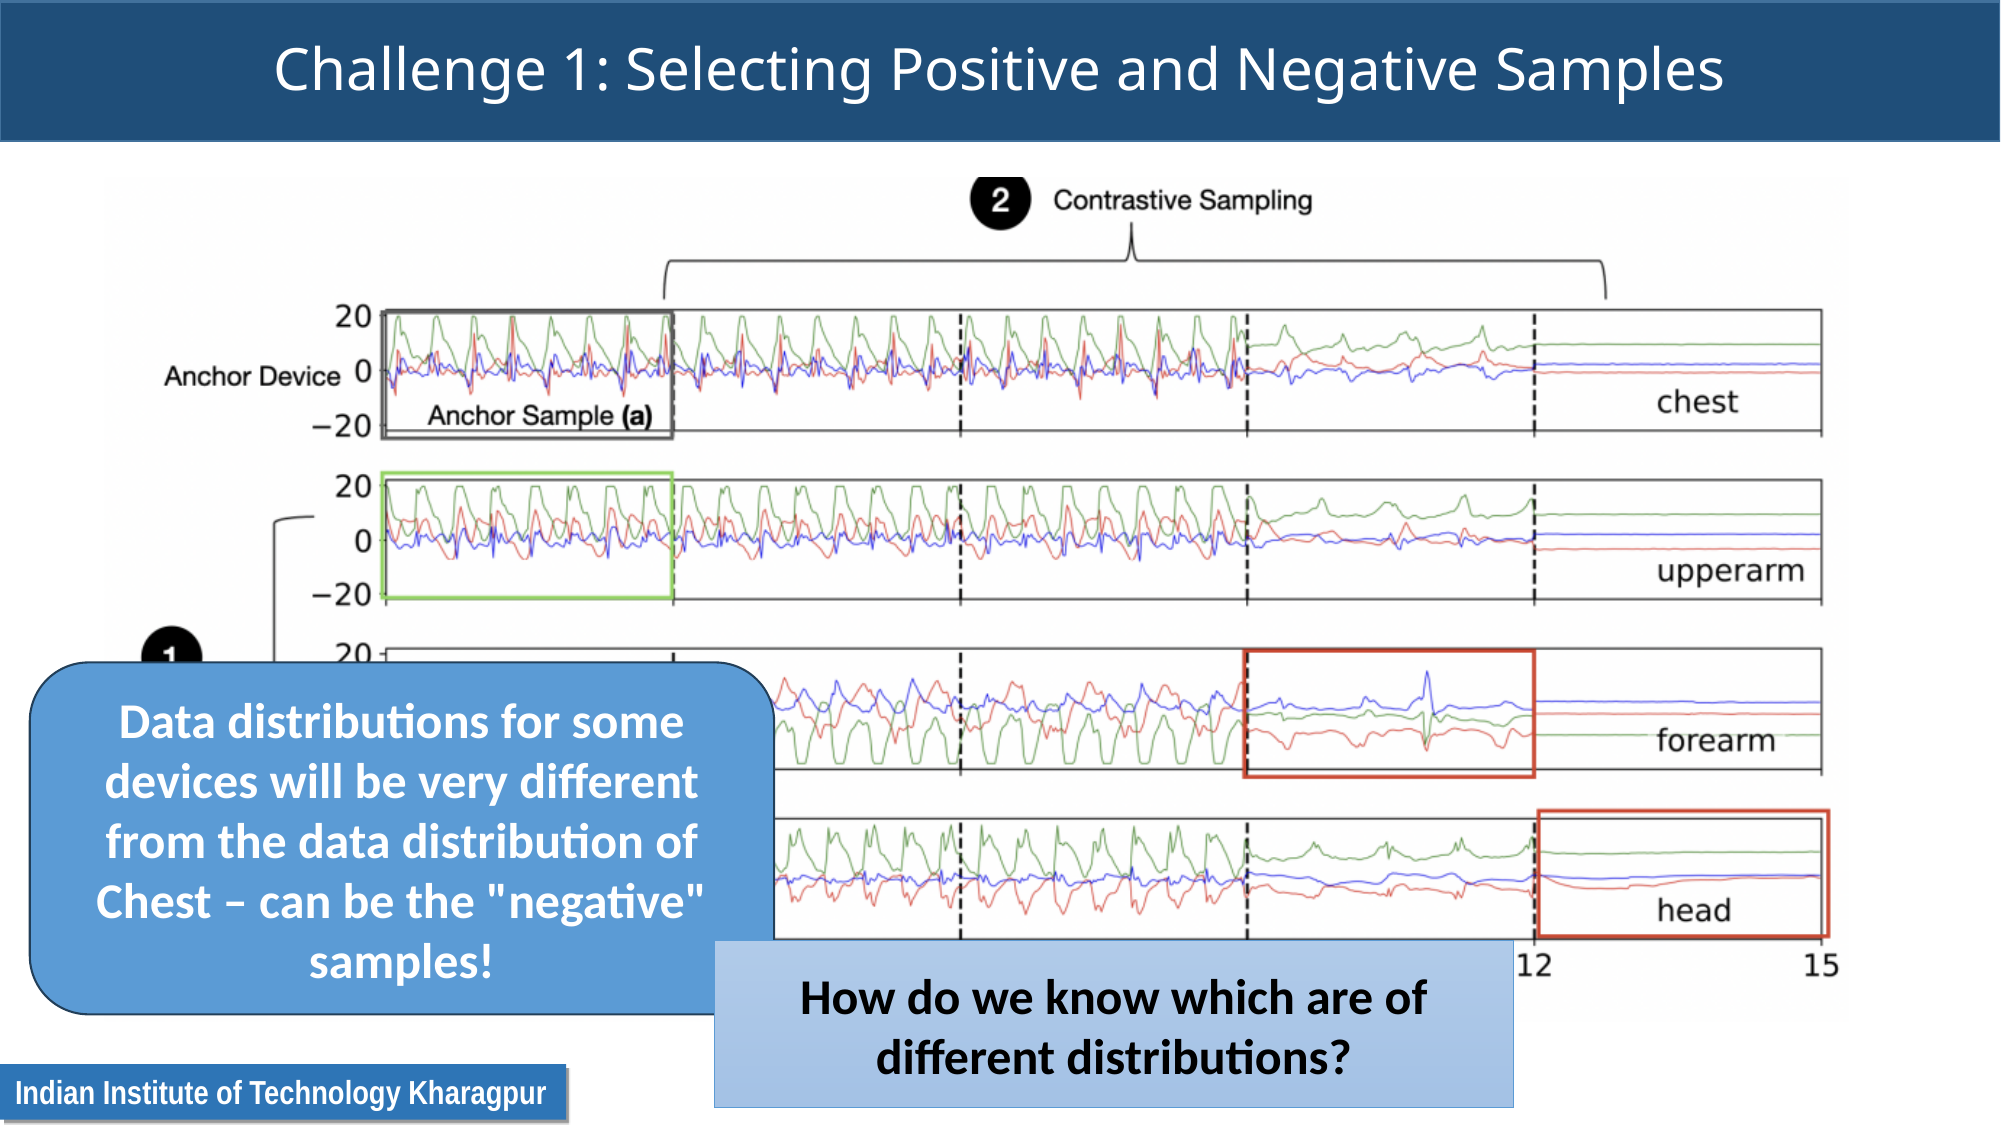

# Challenge 1: Selecting Positive and Negative Samples
Data distributions for some devices will be very different from the data distribution of Chest – can be the "negative" samples!
How do we know which are of different distributions?